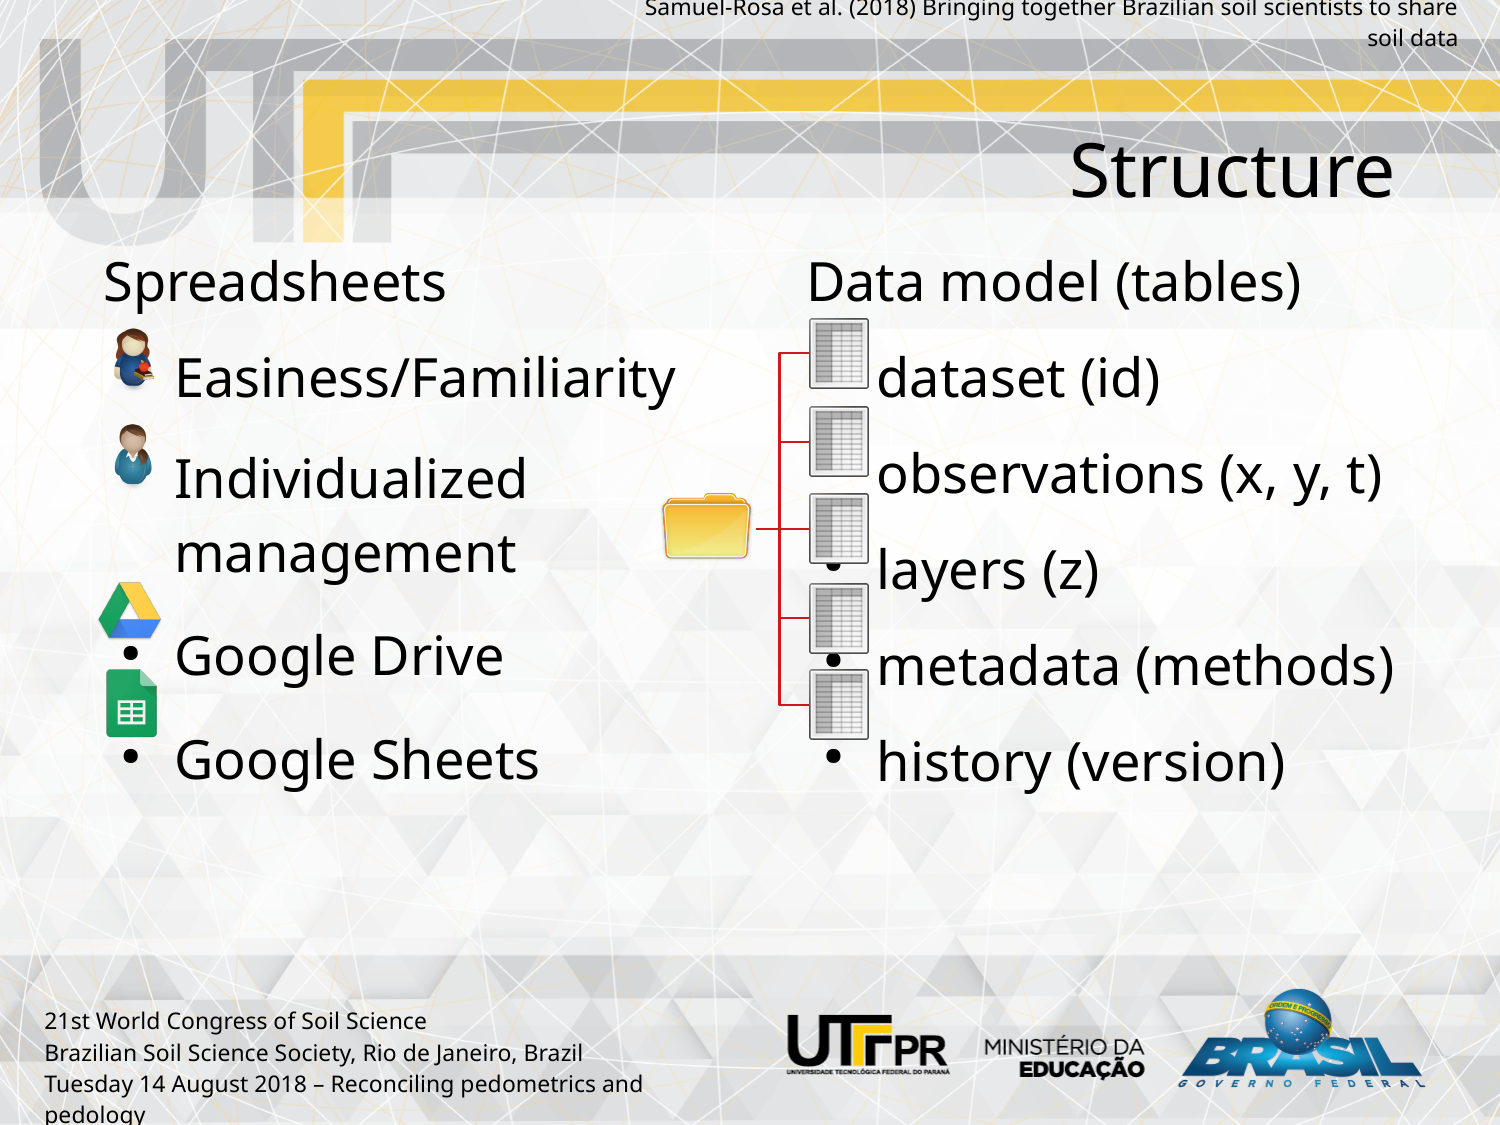

Samuel-Rosa et al. (2018) Bringing together Brazilian soil scientists to share soil data
# Structure
Spreadsheets
Easiness/Familiarity
Individualized management
Google Drive
Google Sheets
Data model (tables)
dataset (id)
observations (x, y, t)
layers (z)
metadata (methods)
history (version)
21st World Congress of Soil Science
Brazilian Soil Science Society, Rio de Janeiro, Brazil
Tuesday 14 August 2018 – Reconciling pedometrics and pedology